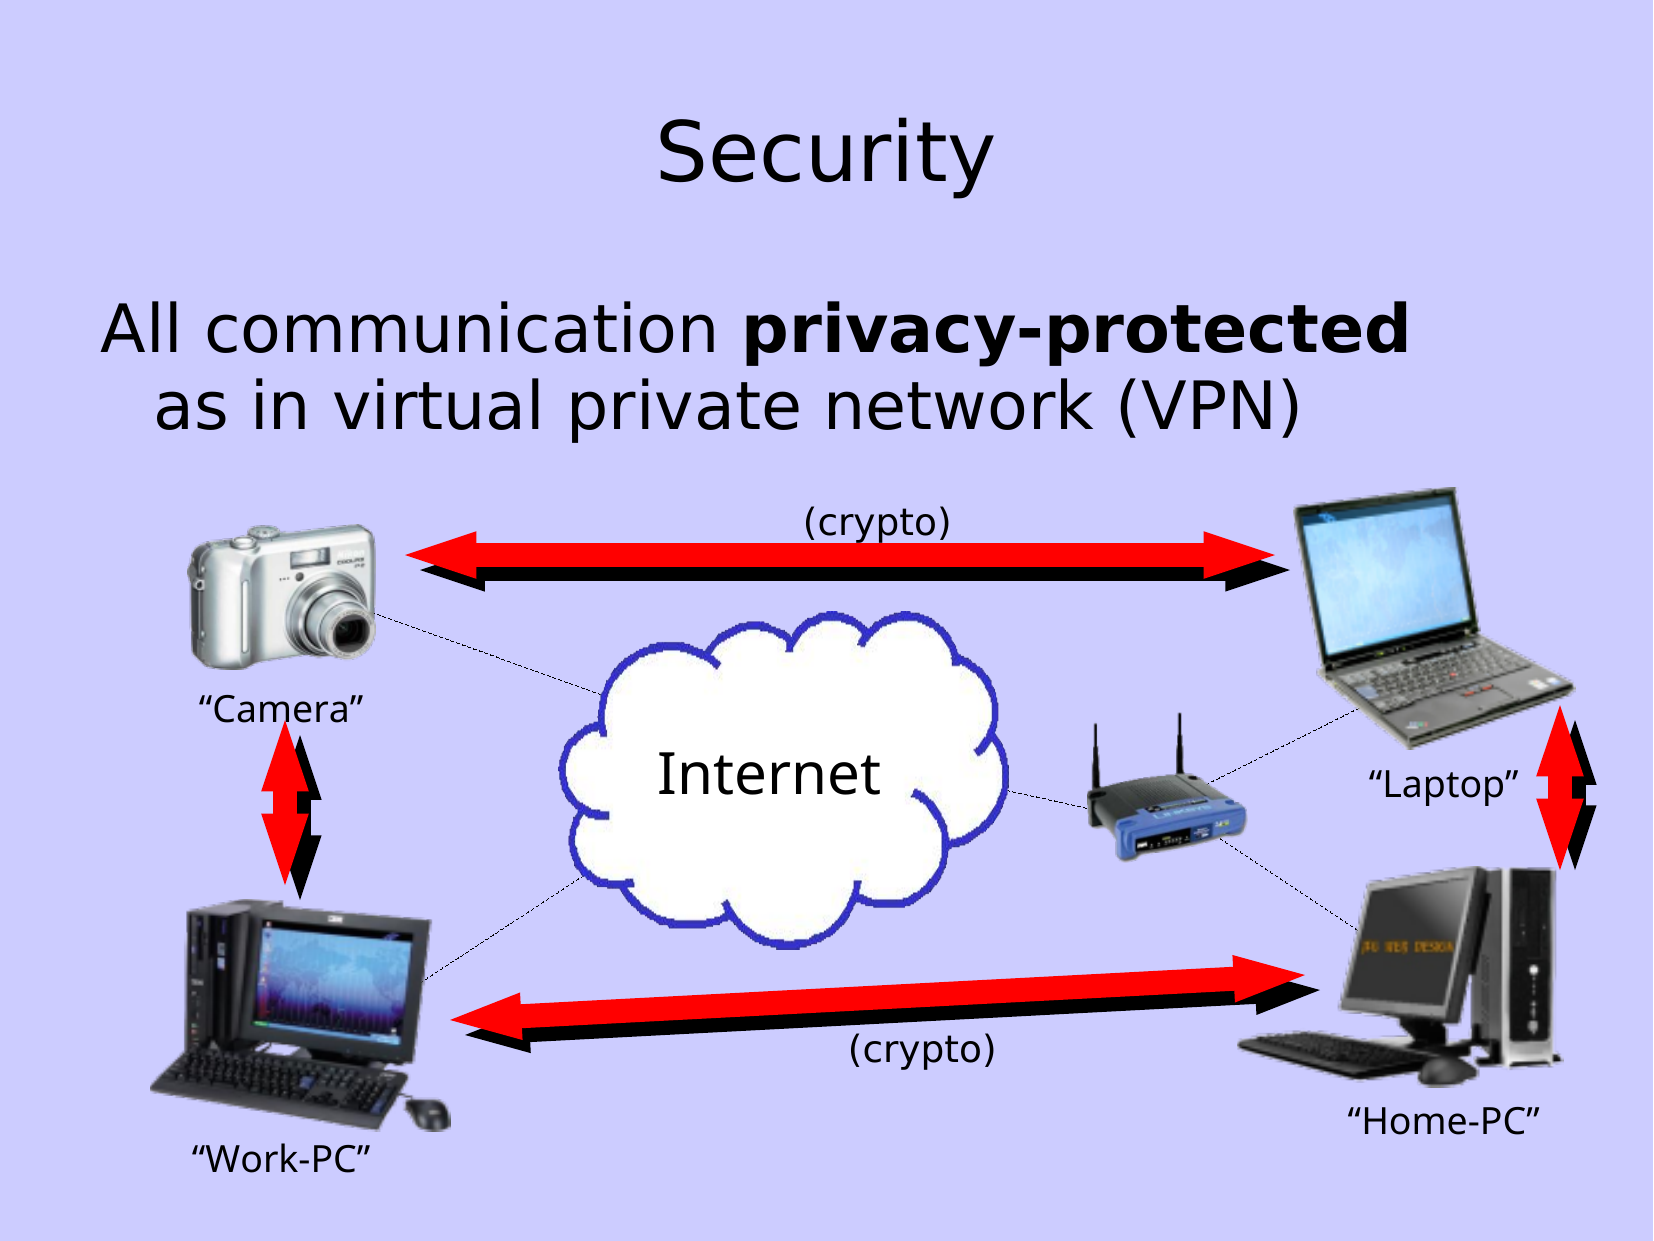

# Security
All communication privacy-protected
as in virtual private network (VPN)
(crypto)
“Camera”
Internet
“Laptop”
(crypto)
“Home-PC”
“Work-PC”